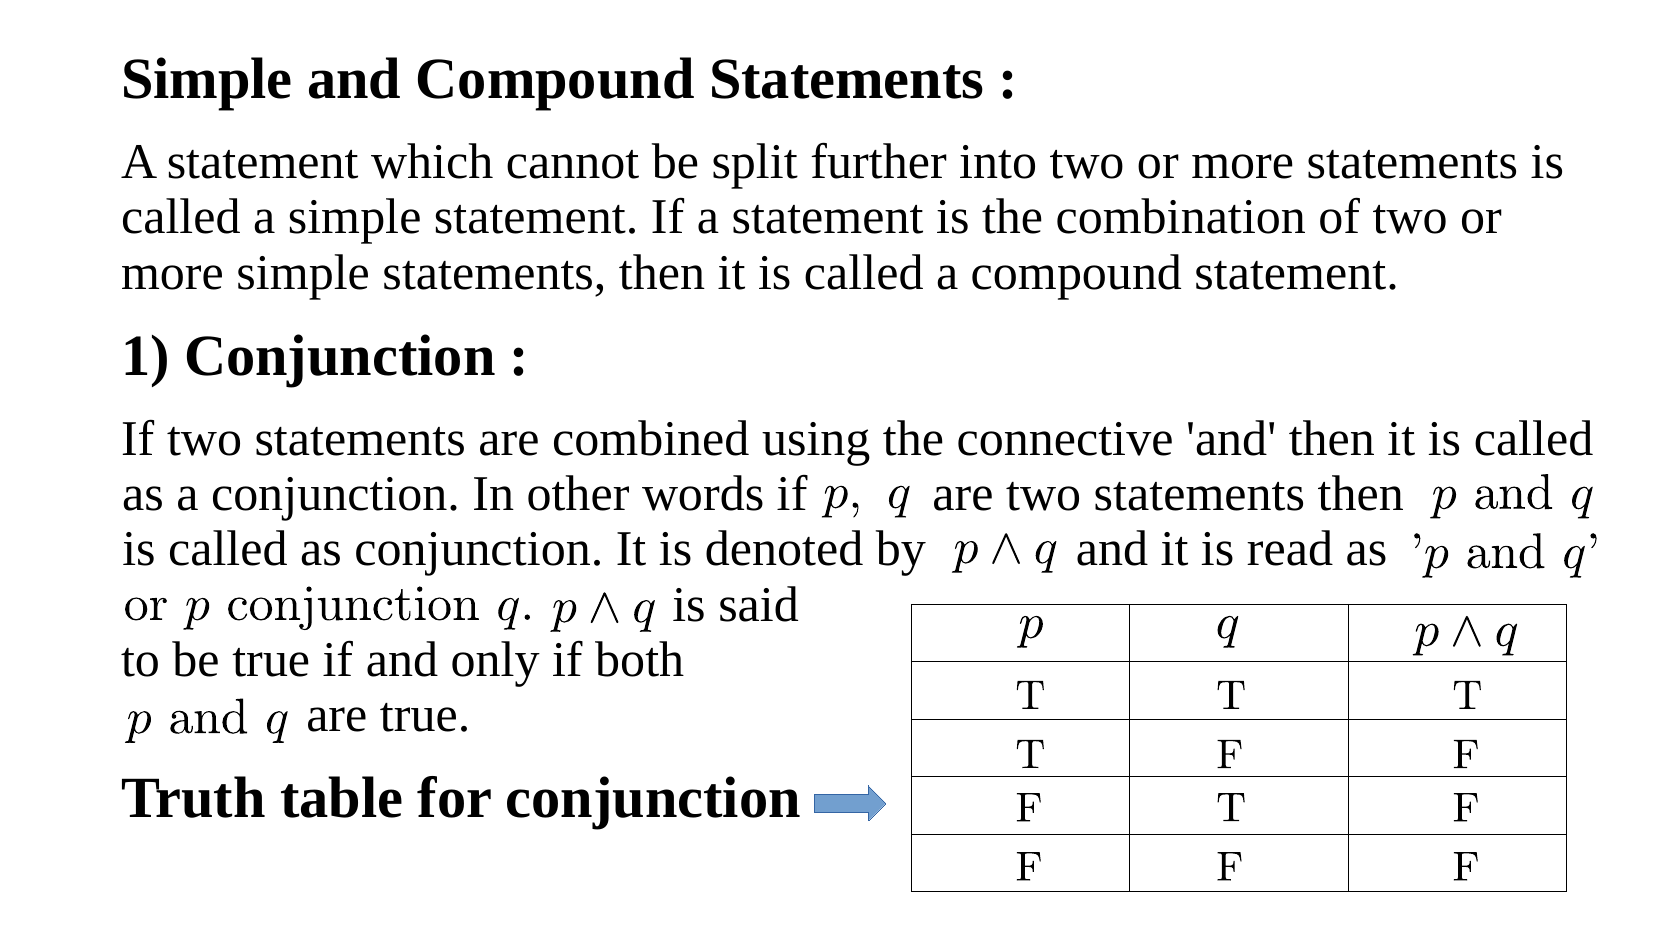

# Simple and Compound Statements :
	A statement which cannot be split further into two or more statements is
	called a simple statement. If a statement is the combination of two or
	more simple statements, then it is called a compound statement.
	1) Conjunction :
	If two statements are combined using the connective 'and' then it is called as a conjunction. In other words if are two statements then
 is called as conjunction. It is denoted by and it is read as
 is said
	to be true if and only if both
			 are true.
	Truth table for conjunction
| | | |
| --- | --- | --- |
| | | |
| | | |
| | | |
| | | |